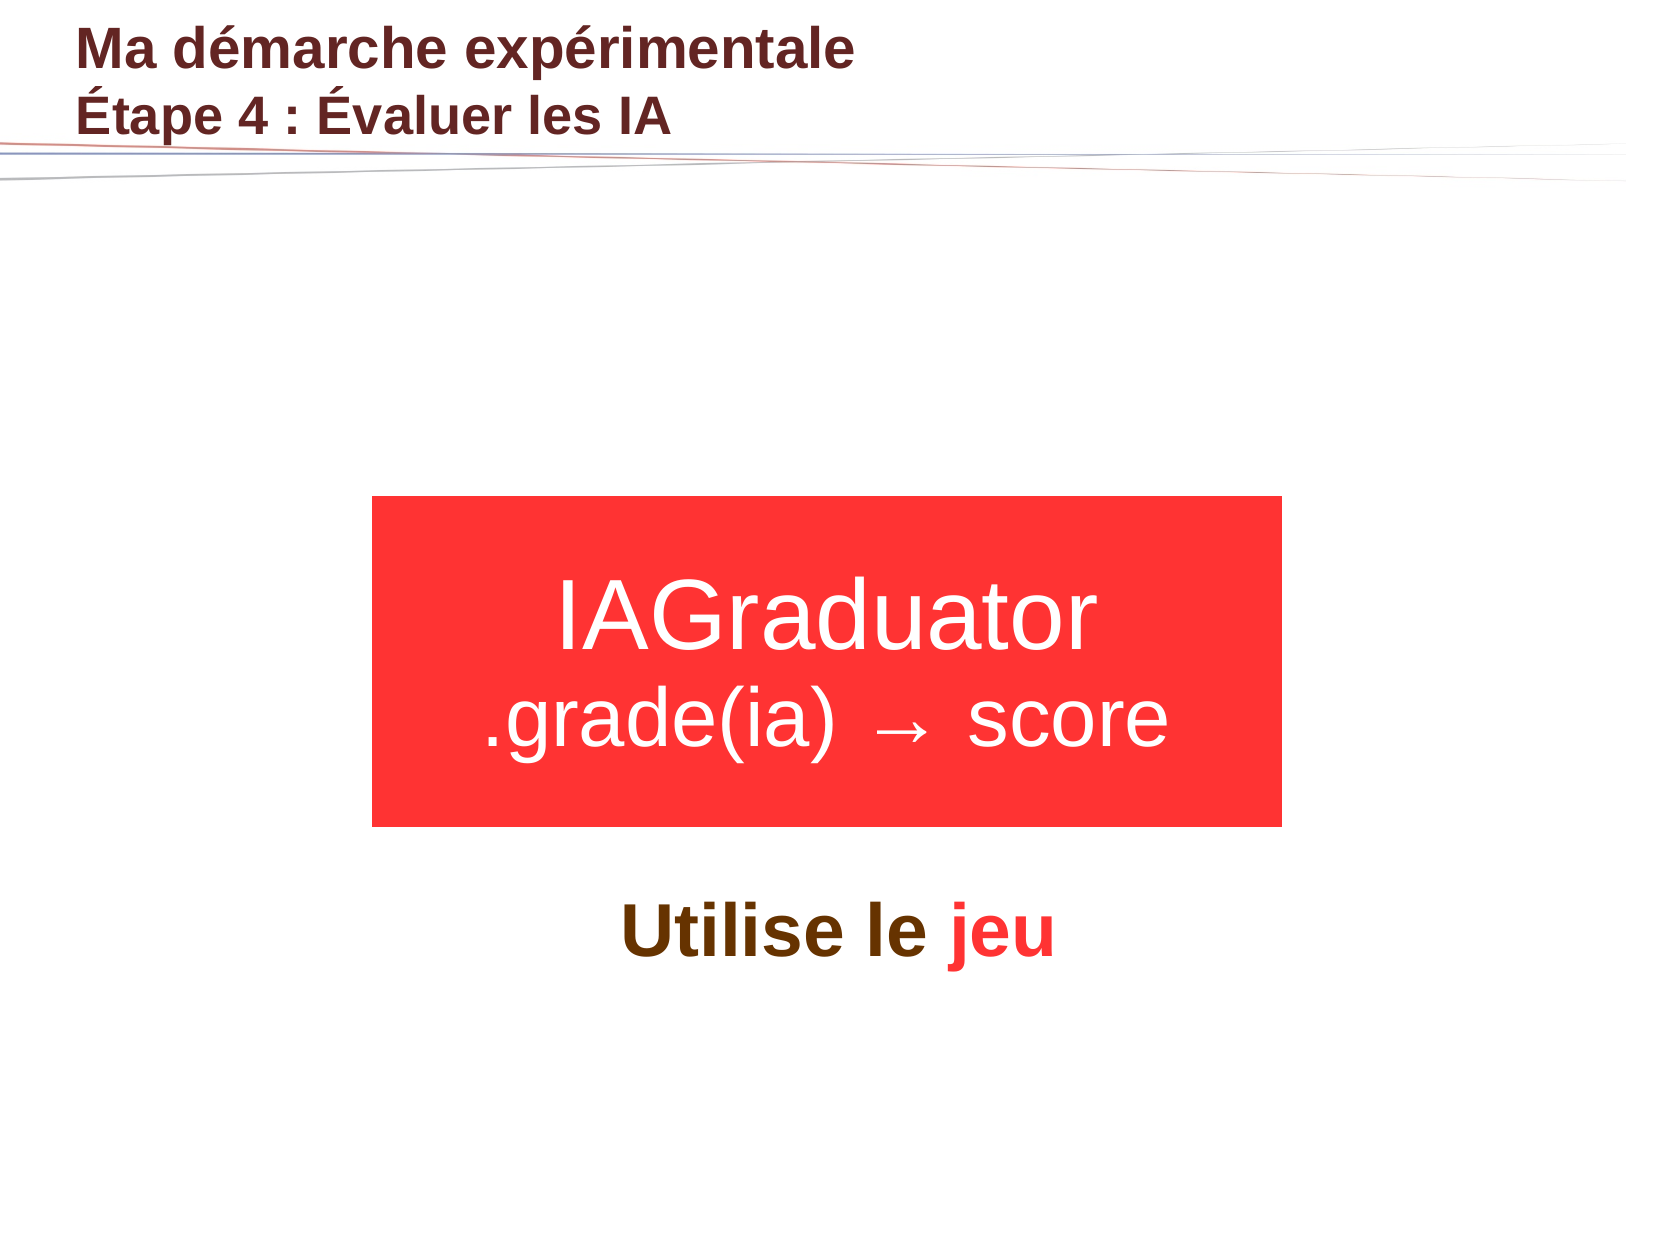

# Ma démarche expérimentale Étape 4 : Évaluer les IA
IAGraduator
.grade(ia) → score
Utilise le jeu